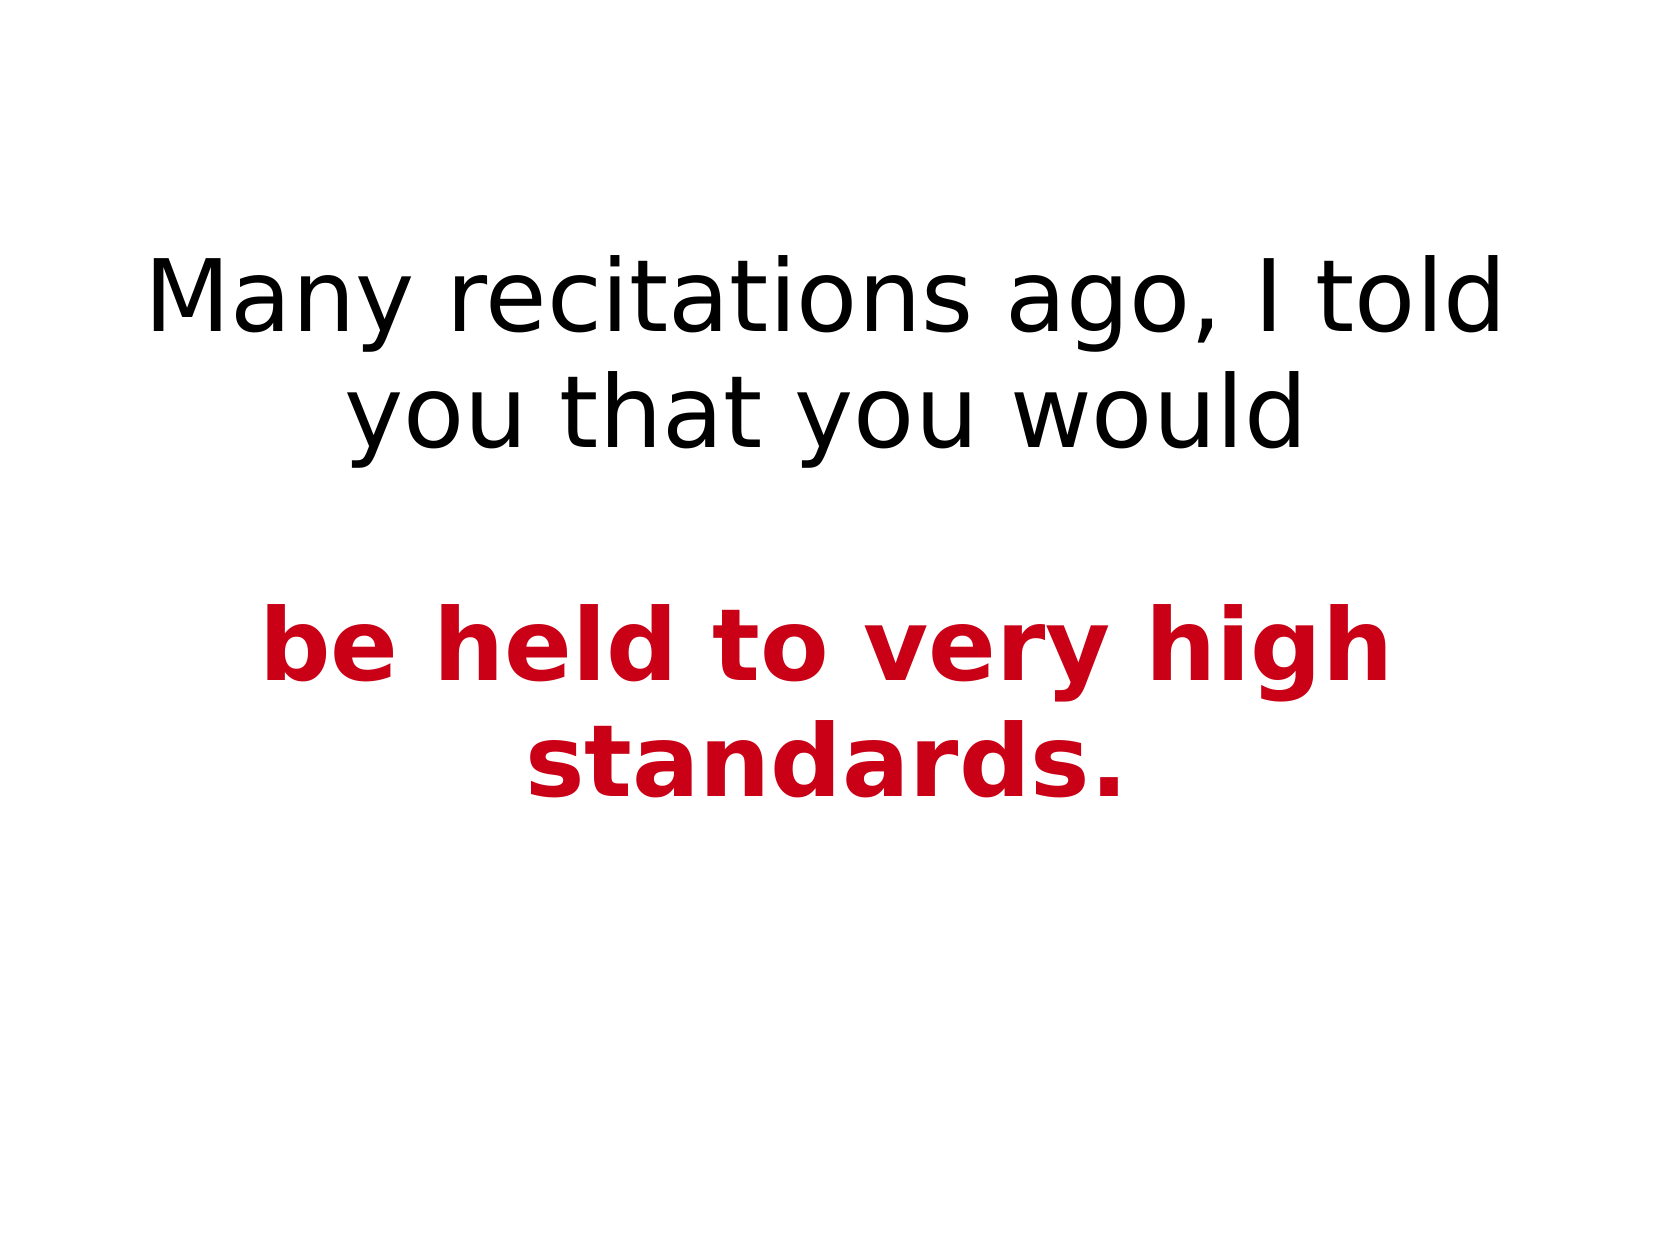

# Many recitations ago, I told you that you would
be held to very high standards.